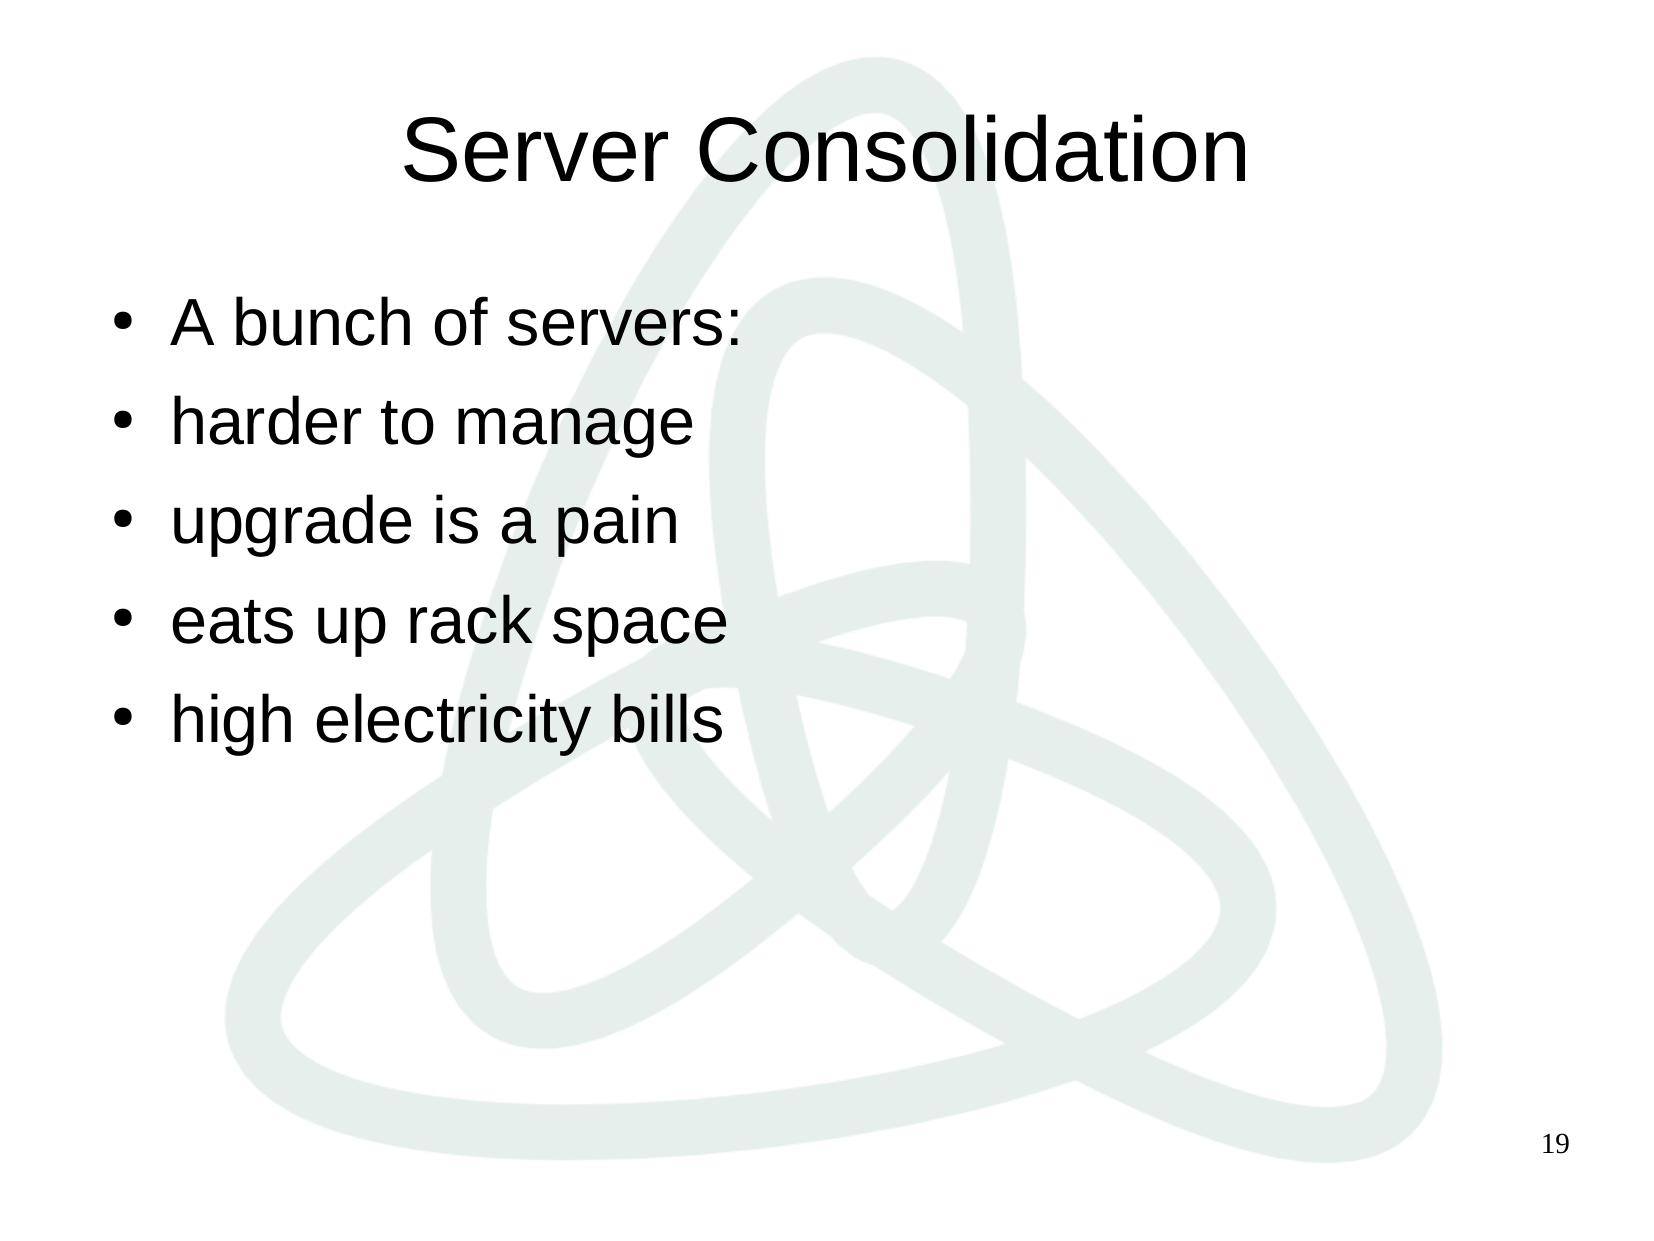

# Server Consolidation
A bunch of servers:
harder to manage
upgrade is a pain
eats up rack space
high electricity bills